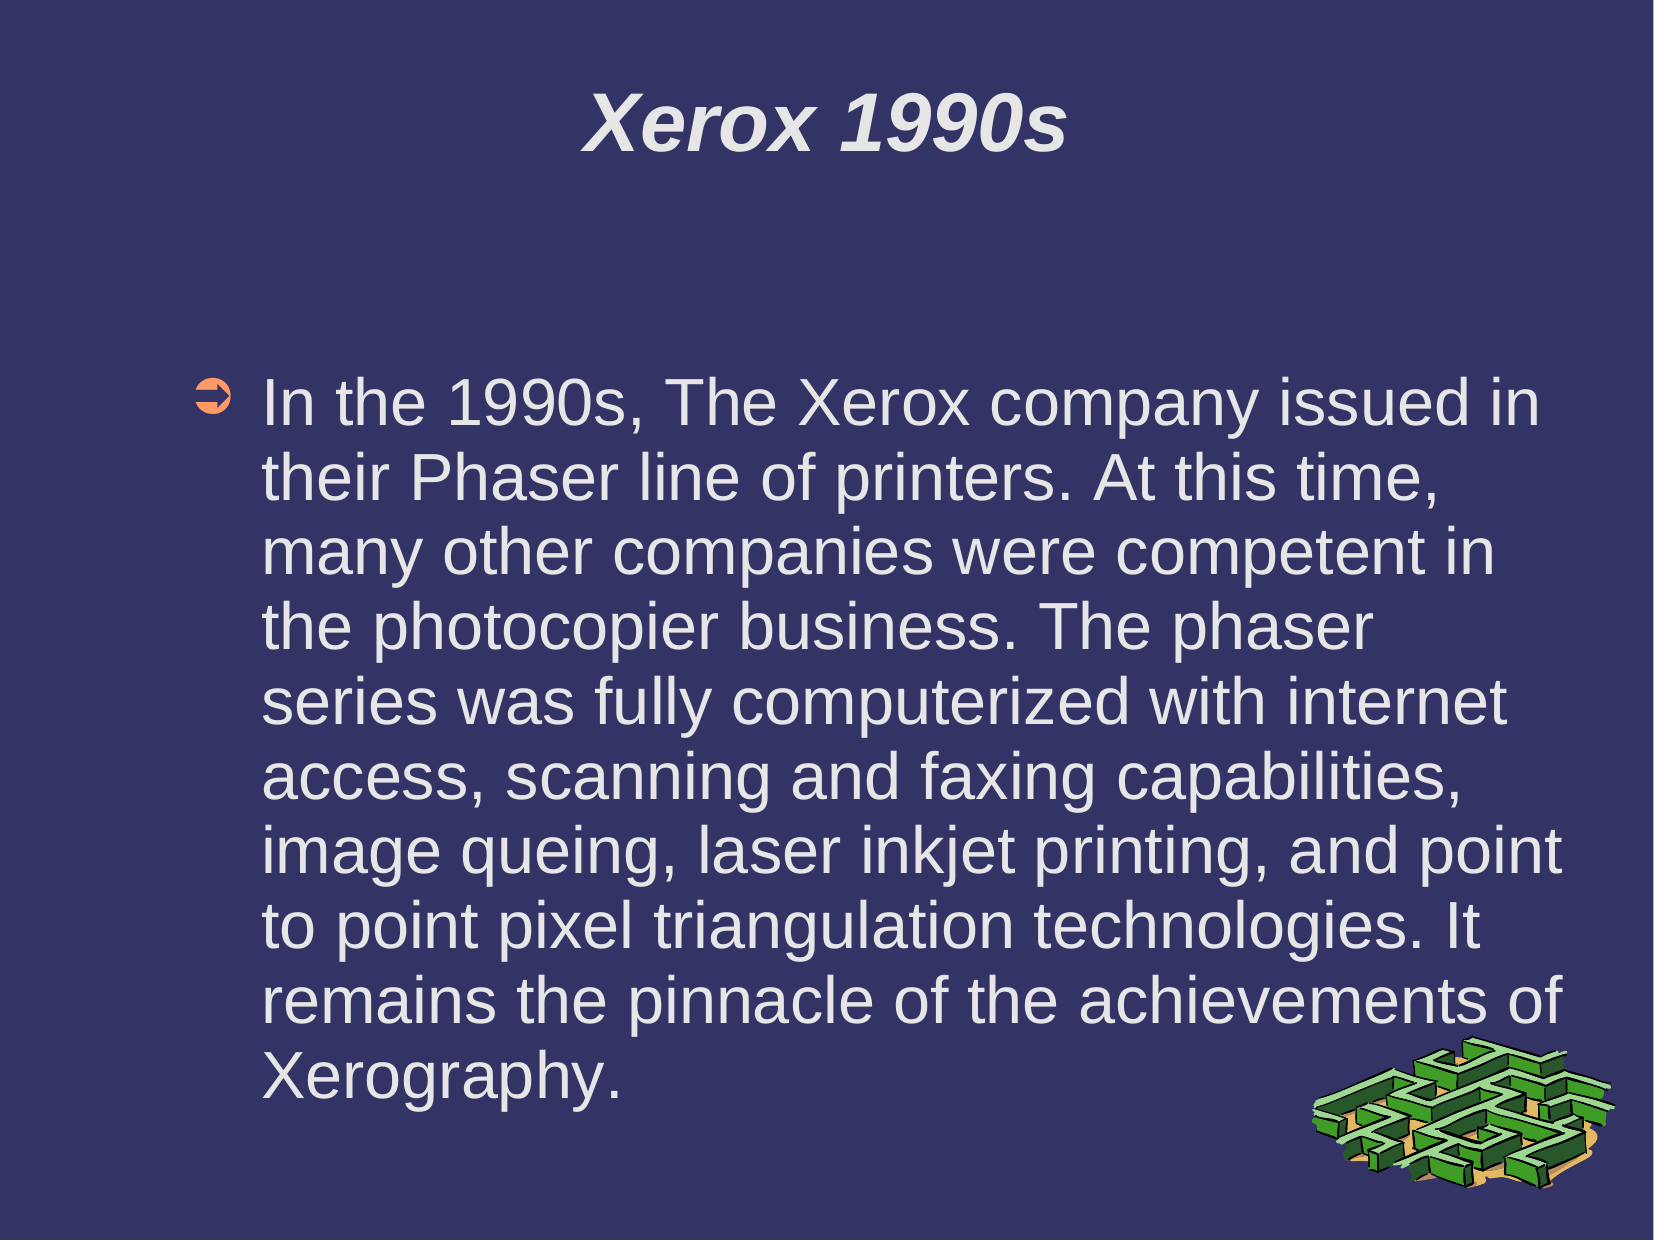

# Xerox 1990s
In the 1990s, The Xerox company issued in their Phaser line of printers. At this time, many other companies were competent in the photocopier business. The phaser series was fully computerized with internet access, scanning and faxing capabilities, image queing, laser inkjet printing, and point to point pixel triangulation technologies. It remains the pinnacle of the achievements of
Xerography.